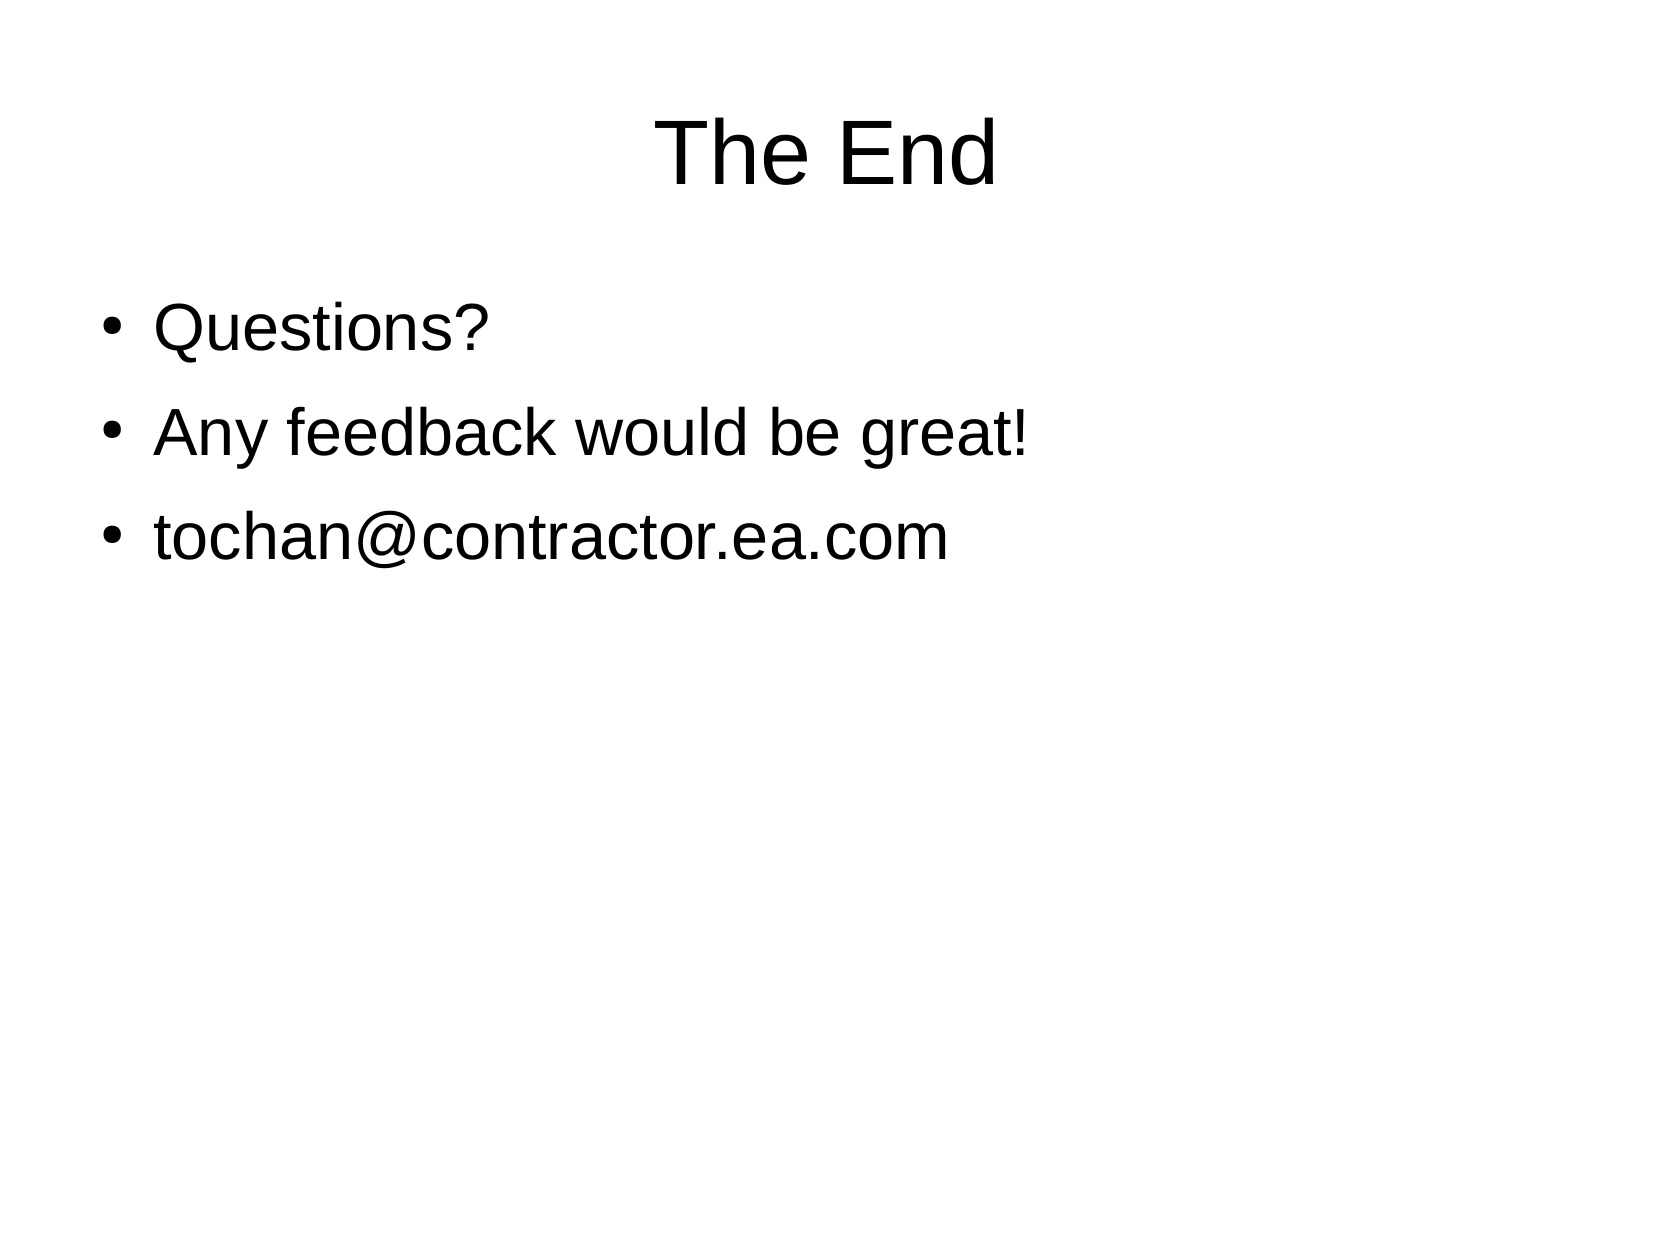

# The End
Questions?
Any feedback would be great!
tochan@contractor.ea.com